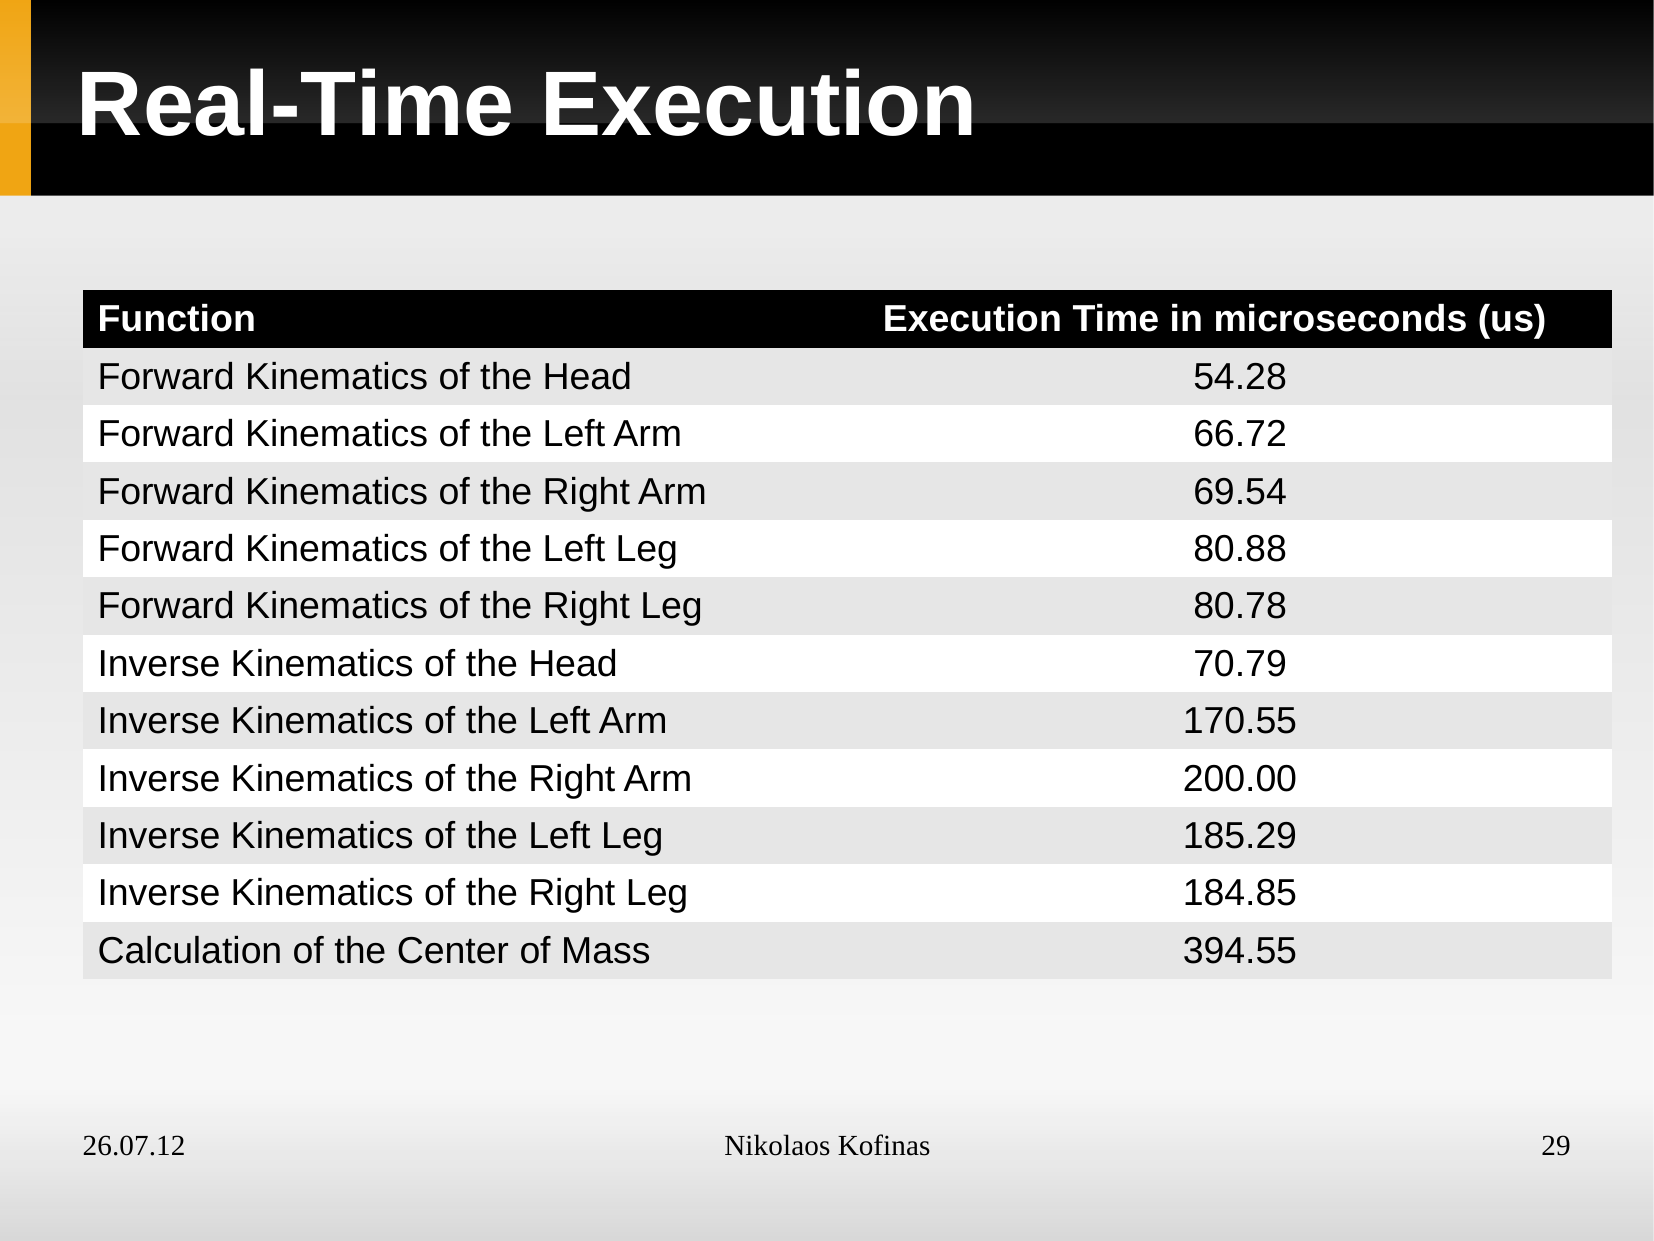

# Real-Time Execution
| Function | Execution Time in microseconds (us) |
| --- | --- |
| Forward Kinematics of the Head | 54.28 |
| Forward Kinematics of the Left Arm | 66.72 |
| Forward Kinematics of the Right Arm | 69.54 |
| Forward Kinematics of the Left Leg | 80.88 |
| Forward Kinematics of the Right Leg | 80.78 |
| Inverse Kinematics of the Head | 70.79 |
| Inverse Kinematics of the Left Arm | 170.55 |
| Inverse Kinematics of the Right Arm | 200.00 |
| Inverse Kinematics of the Left Leg | 185.29 |
| Inverse Kinematics of the Right Leg | 184.85 |
| Calculation of the Center of Mass | 394.55 |
26.07.12
Νικόλαος Κοφινάς
29